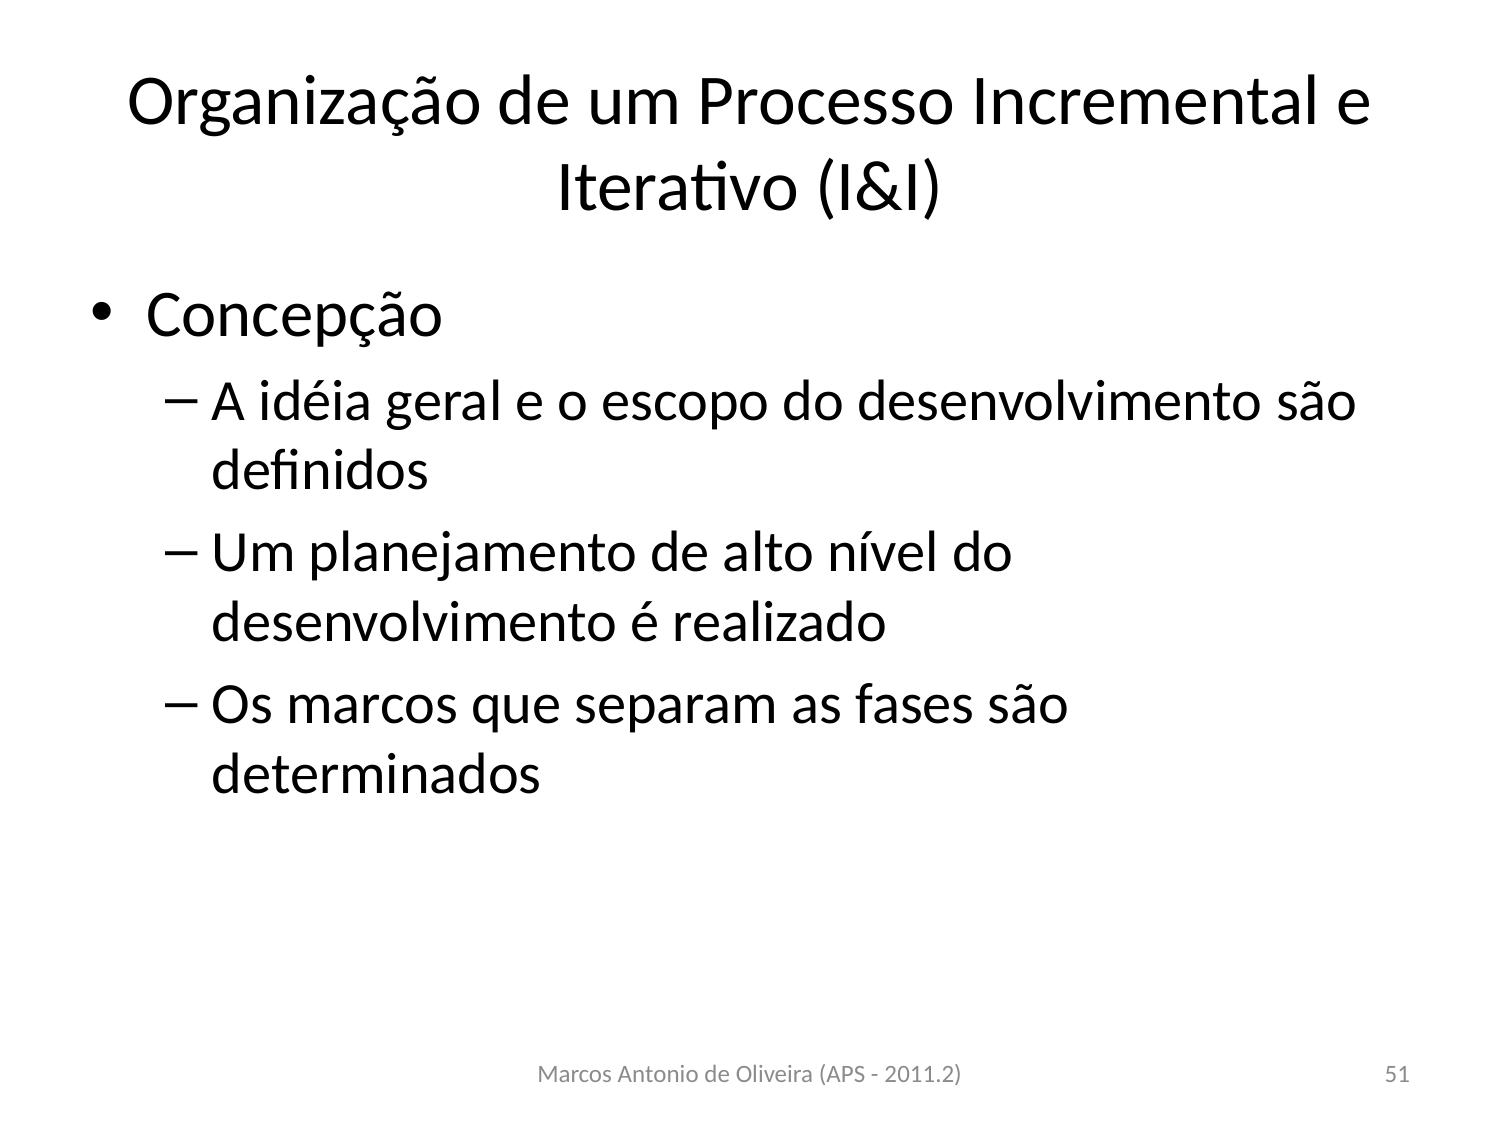

# Organização de um Processo Incremental e Iterativo (I&I)
Concepção
A idéia geral e o escopo do desenvolvimento são definidos
Um planejamento de alto nível do desenvolvimento é realizado
Os marcos que separam as fases são determinados
Marcos Antonio de Oliveira (APS - 2011.2)